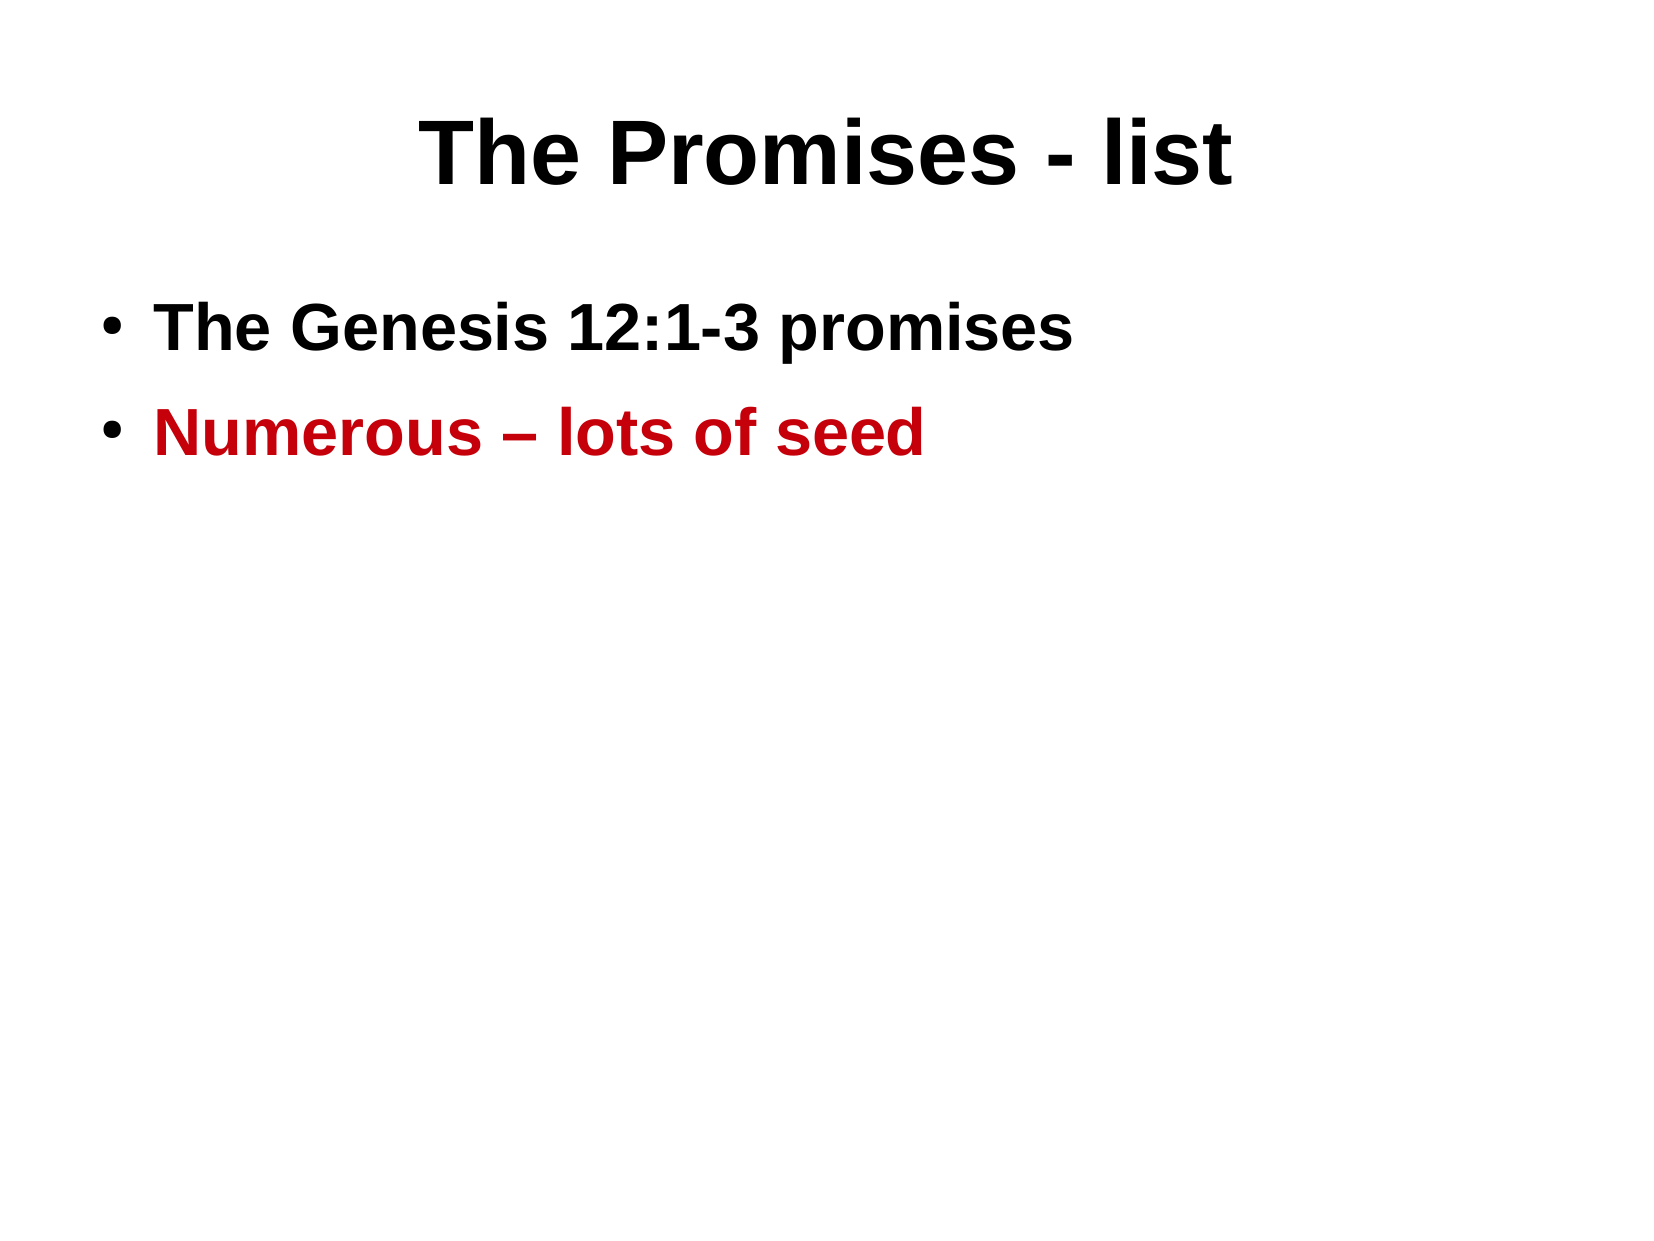

# The Promises - list
The Genesis 12:1-3 promises
Numerous – lots of seed